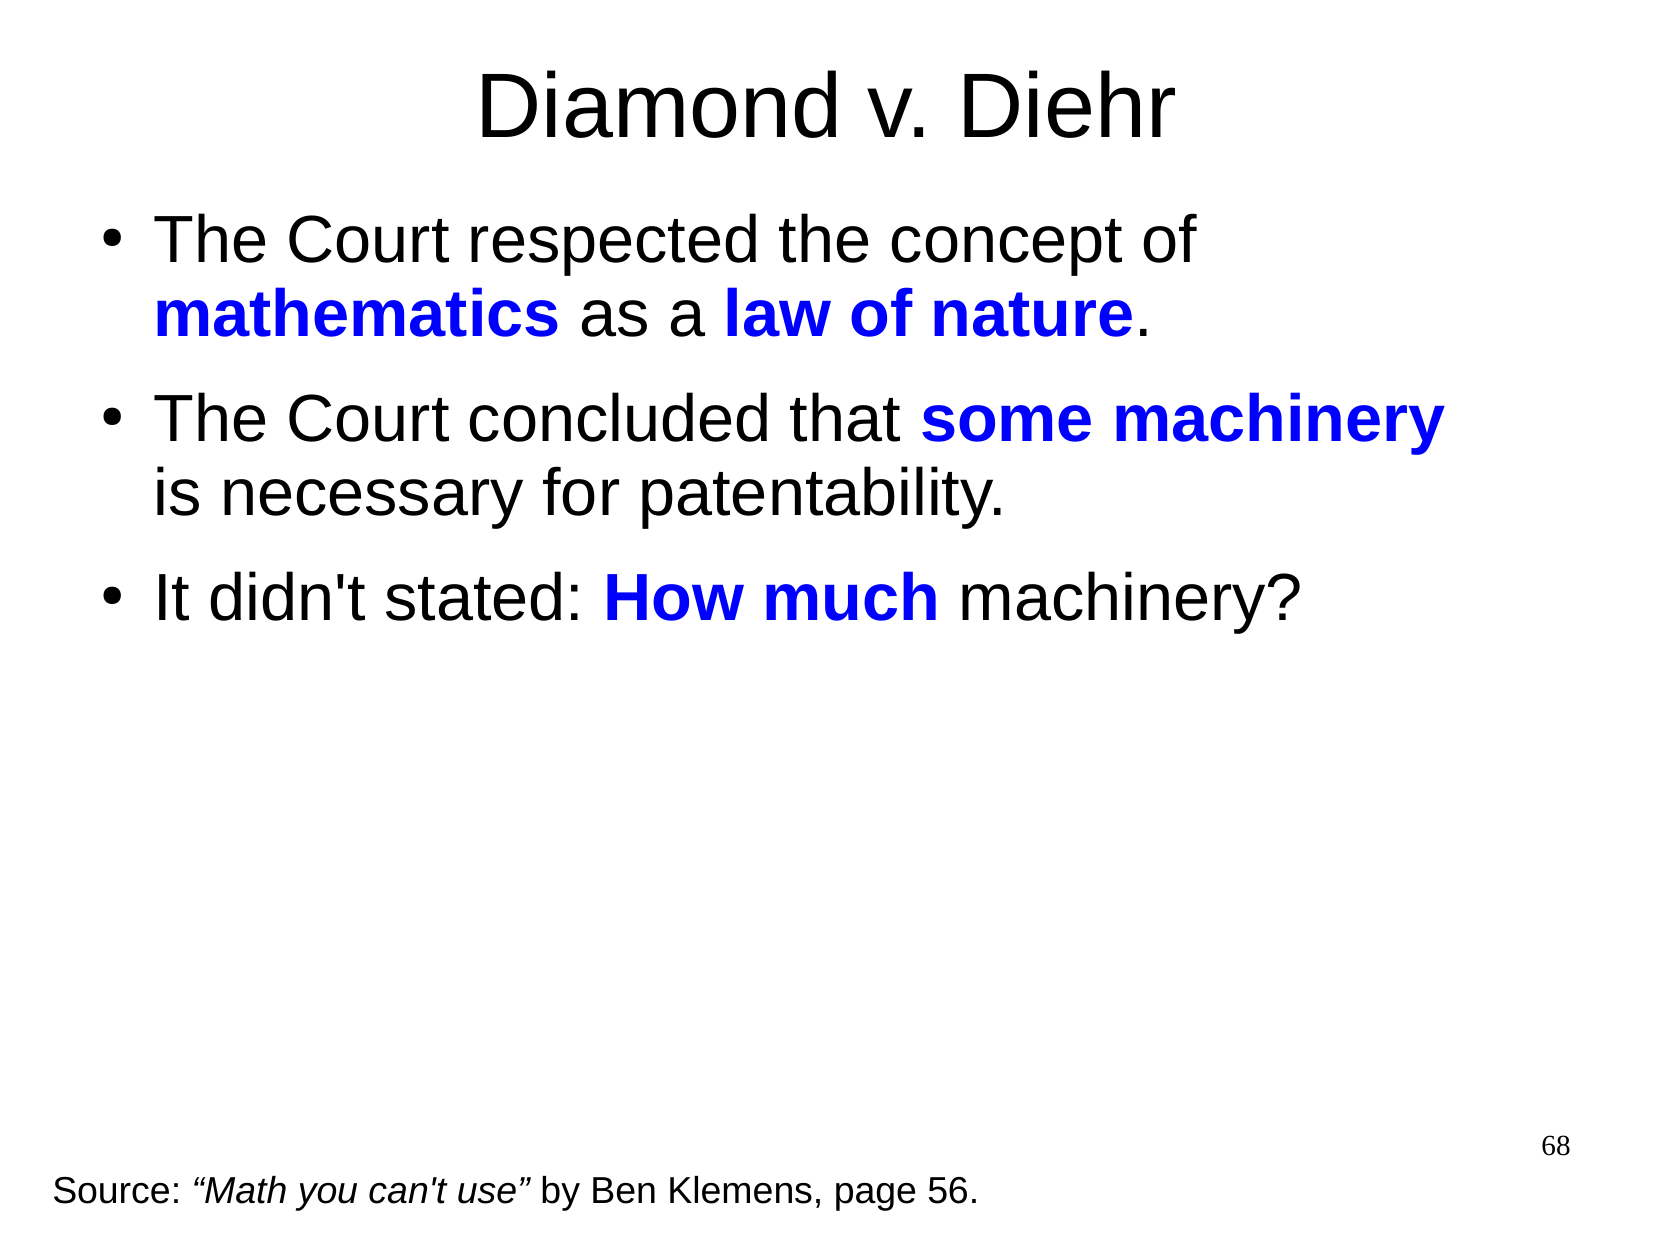

# Diamond v. Diehr
The Court respected the concept of mathematics as a law of nature.
The Court concluded that some machinery
is necessary for patentability.
It didn't stated: How much machinery?
68
Source: “Math you can't use” by Ben Klemens, page 56.